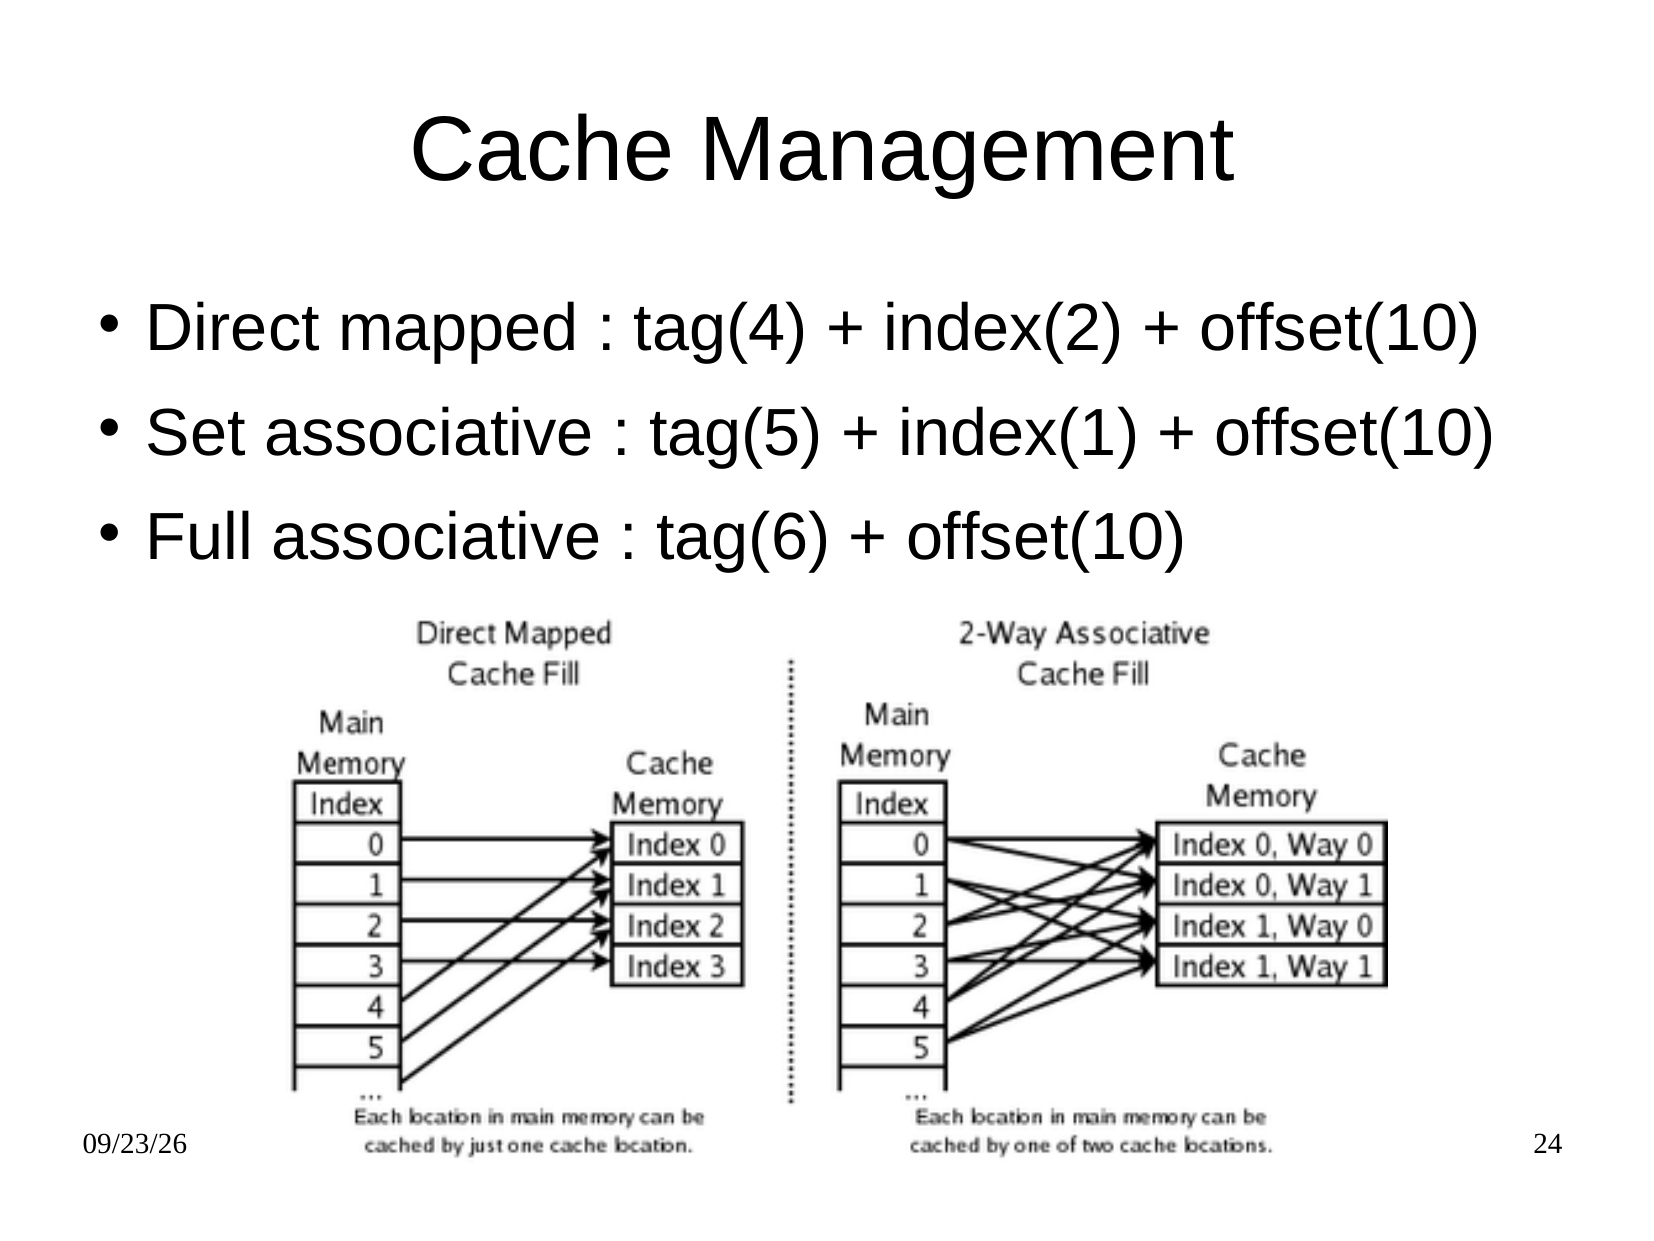

# Cache Management
Direct mapped : tag(4) + index(2) + offset(10)
Set associative : tag(5) + index(1) + offset(10)
Full associative : tag(6) + offset(10)
CS3468, Qijun Gu
24